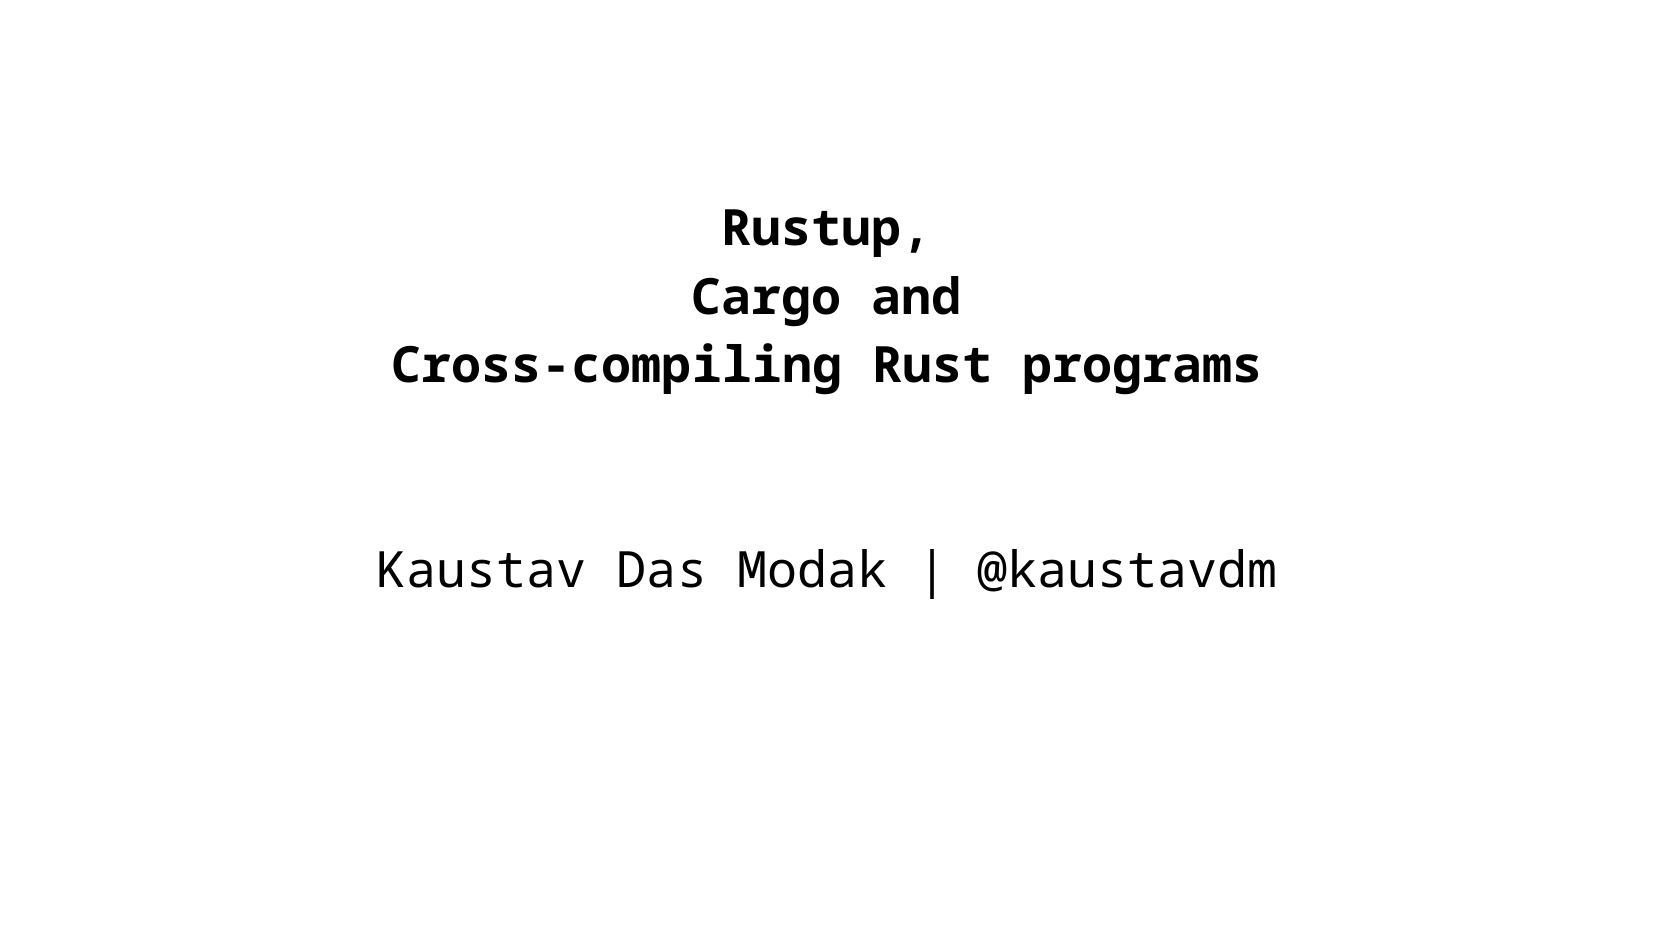

# Rustup,
Cargo and
Cross-compiling Rust programs
Kaustav Das Modak | @kaustavdm